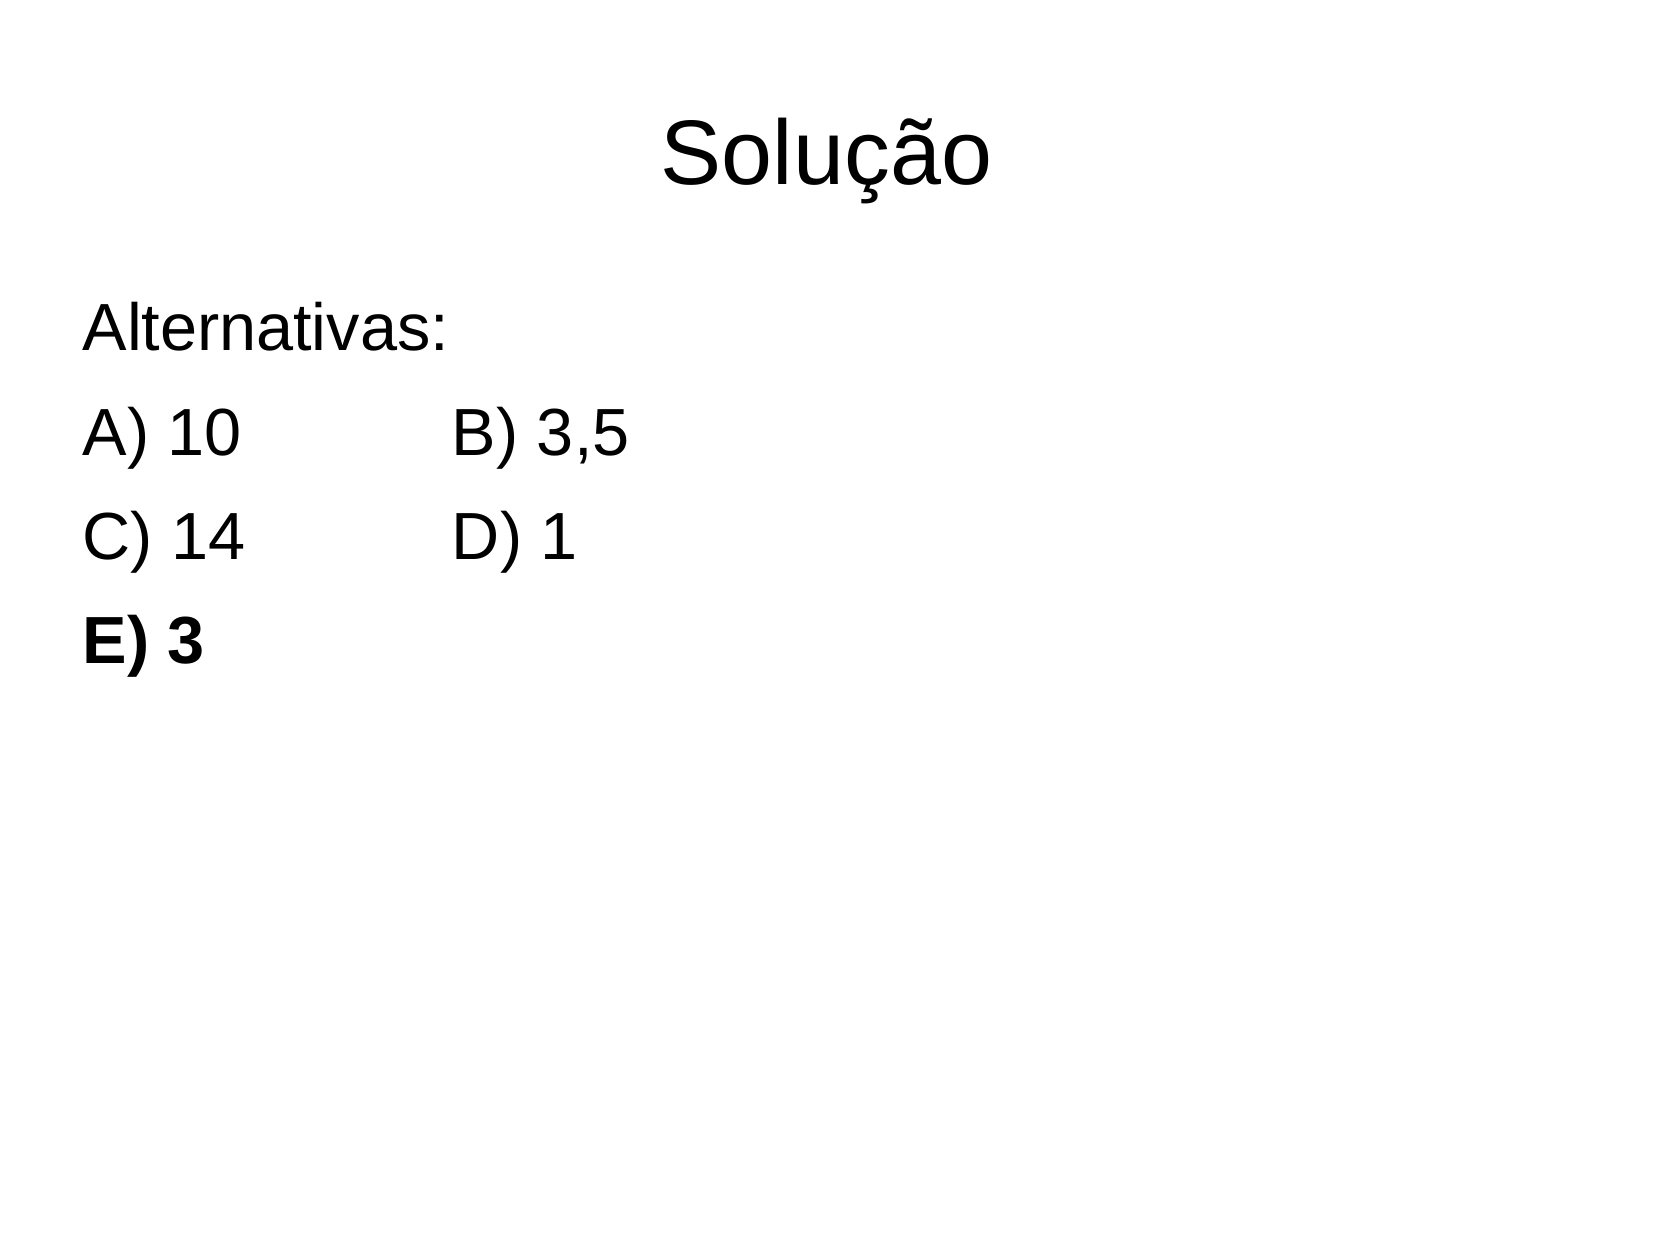

# Solução
Alternativas:
A) 10			B) 3,5
C) 14			D) 1
E) 3